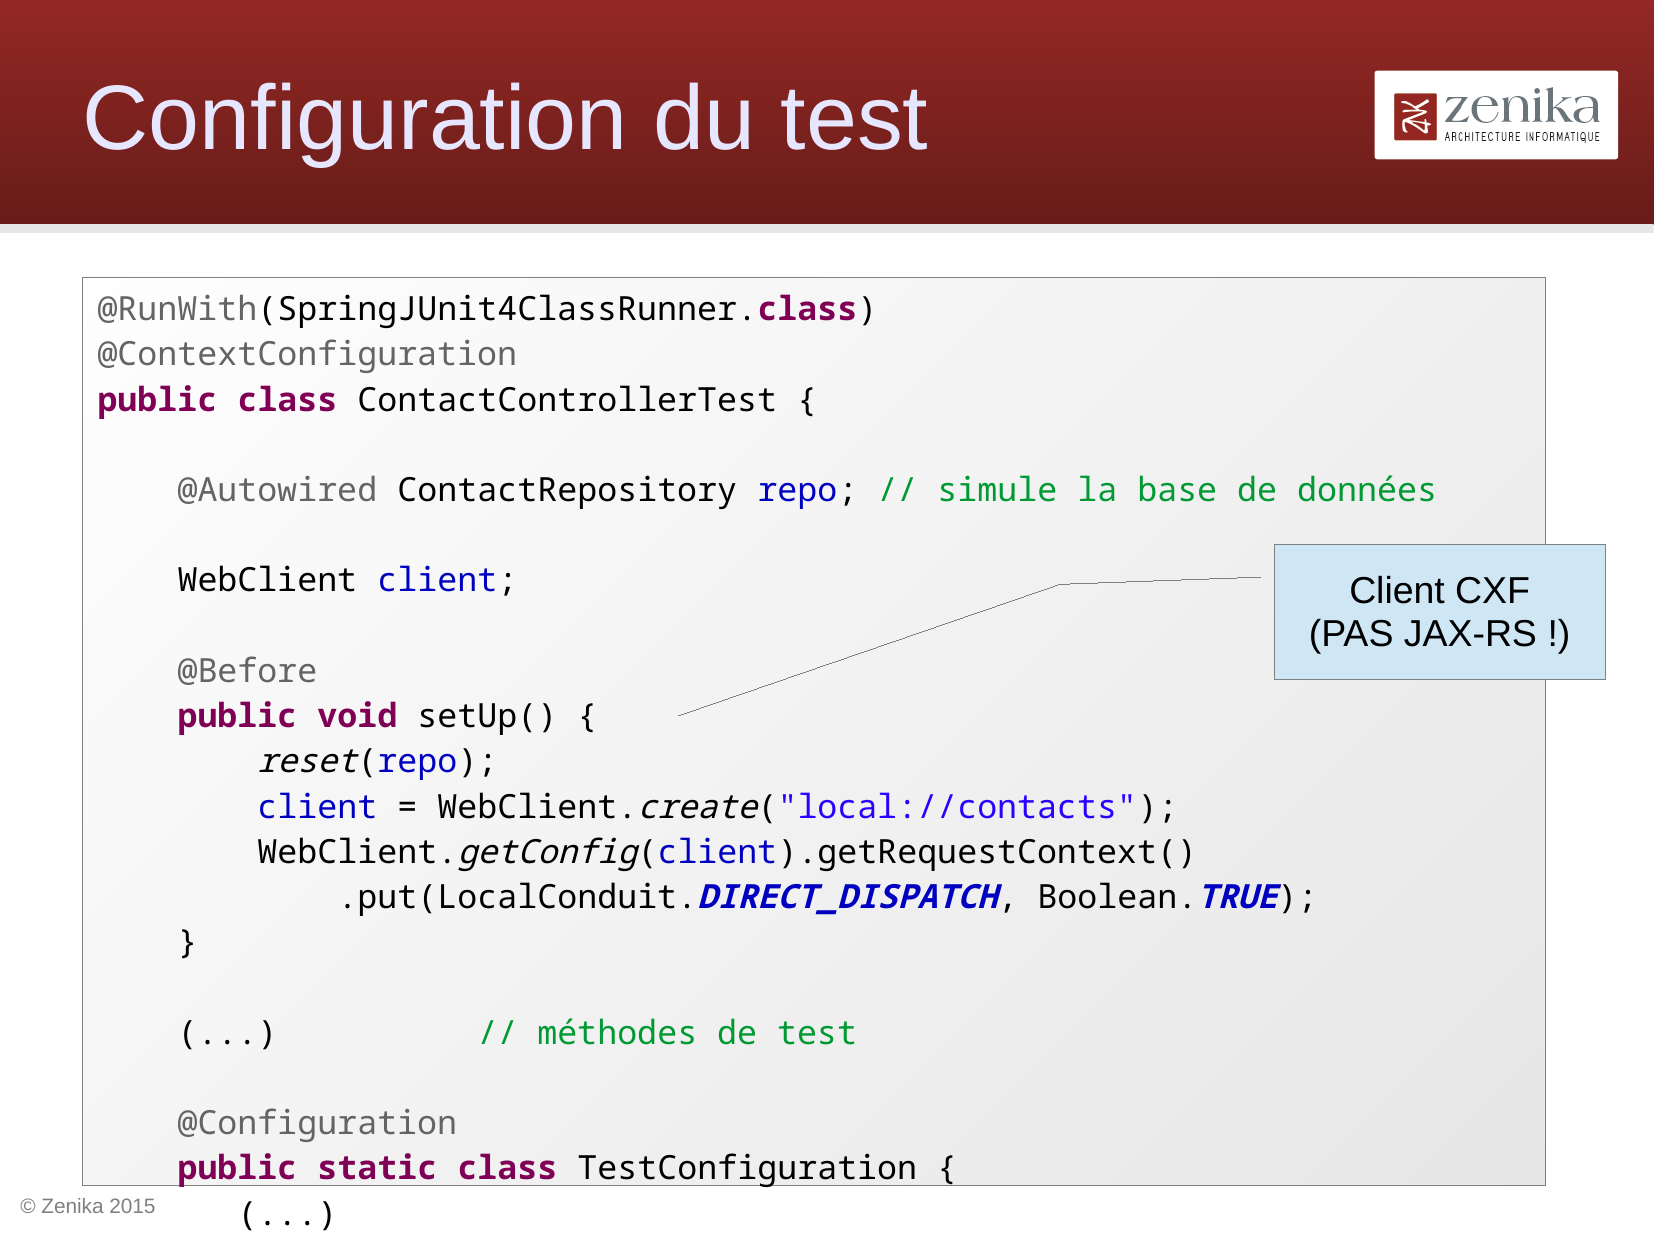

# Configuration du test
@RunWith(SpringJUnit4ClassRunner.class)
@ContextConfiguration
public class ContactControllerTest {
 @Autowired ContactRepository repo; // simule la base de données
 WebClient client;
 @Before
 public void setUp() {
 reset(repo);
 client = WebClient.create("local://contacts");
 WebClient.getConfig(client).getRequestContext()
 .put(LocalConduit.DIRECT_DISPATCH, Boolean.TRUE);
 }
 (...) // méthodes de test
 @Configuration
 public static class TestConfiguration {
 (...)
 }
}
Client CXF
(PAS JAX-RS !)